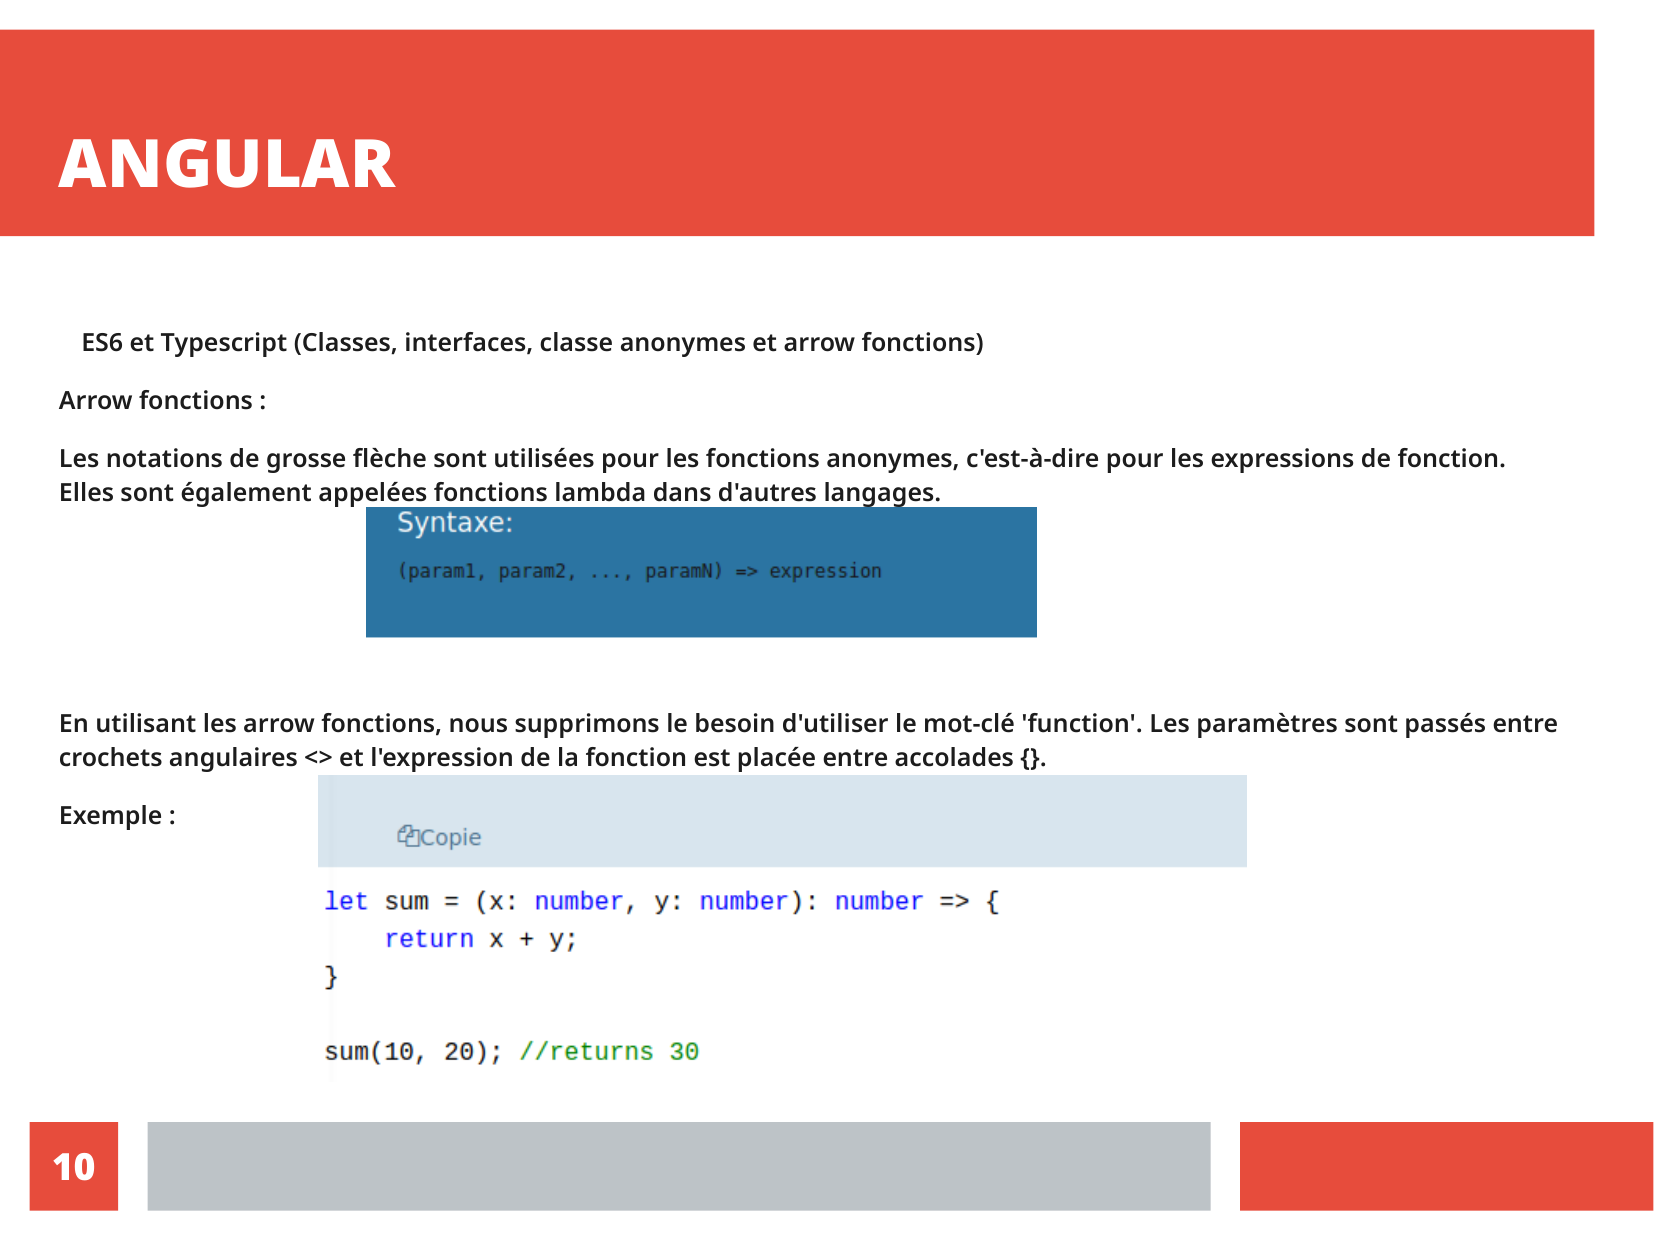

# ANGULAR
ES6 et Typescript (Classes, interfaces, classe anonymes et arrow fonctions)
Arrow fonctions :
Les notations de grosse flèche sont utilisées pour les fonctions anonymes, c'est-à-dire pour les expressions de fonction. Elles sont également appelées fonctions lambda dans d'autres langages.
En utilisant les arrow fonctions, nous supprimons le besoin d'utiliser le mot-clé 'function'. Les paramètres sont passés entre crochets angulaires <> et l'expression de la fonction est placée entre accolades {}.
Exemple :
10